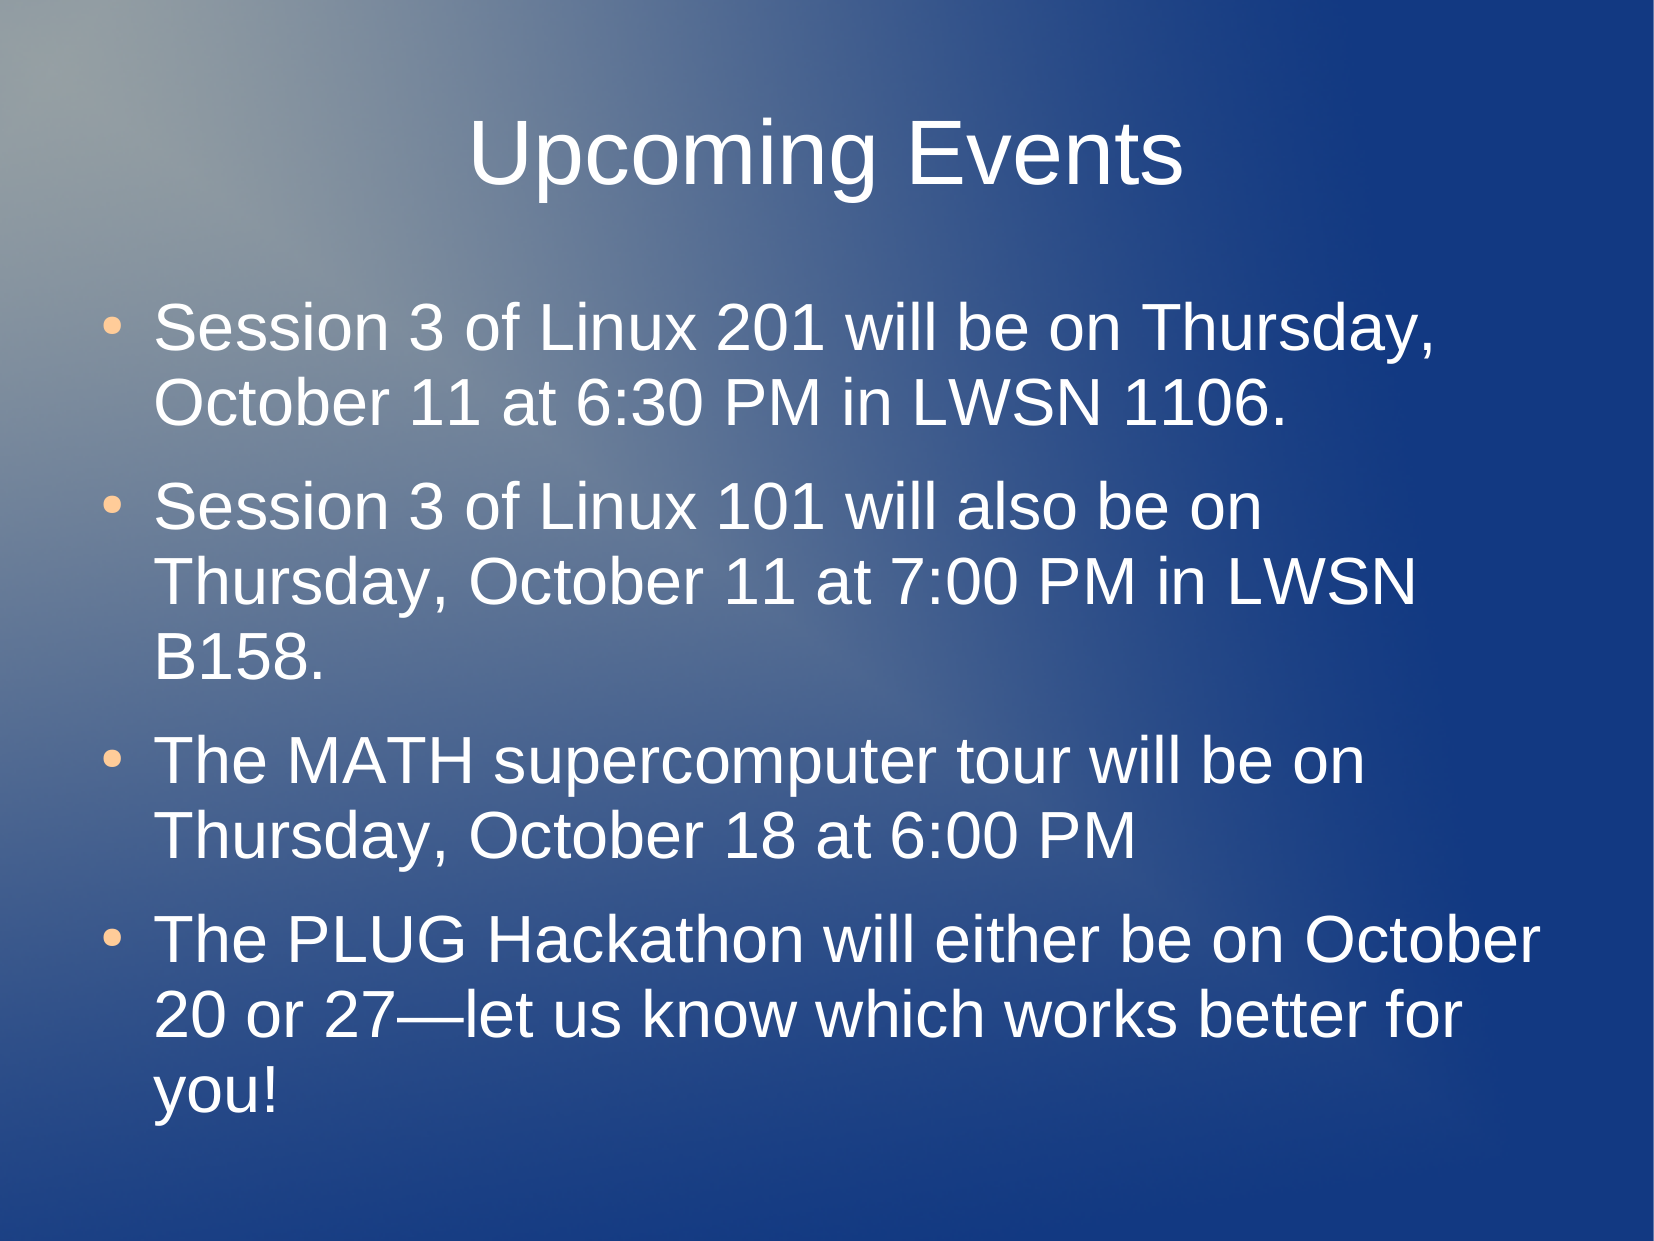

# Upcoming Events
Session 3 of Linux 201 will be on Thursday, October 11 at 6:30 PM in LWSN 1106.
Session 3 of Linux 101 will also be on Thursday, October 11 at 7:00 PM in LWSN B158.
The MATH supercomputer tour will be on Thursday, October 18 at 6:00 PM
The PLUG Hackathon will either be on October 20 or 27—let us know which works better for you!